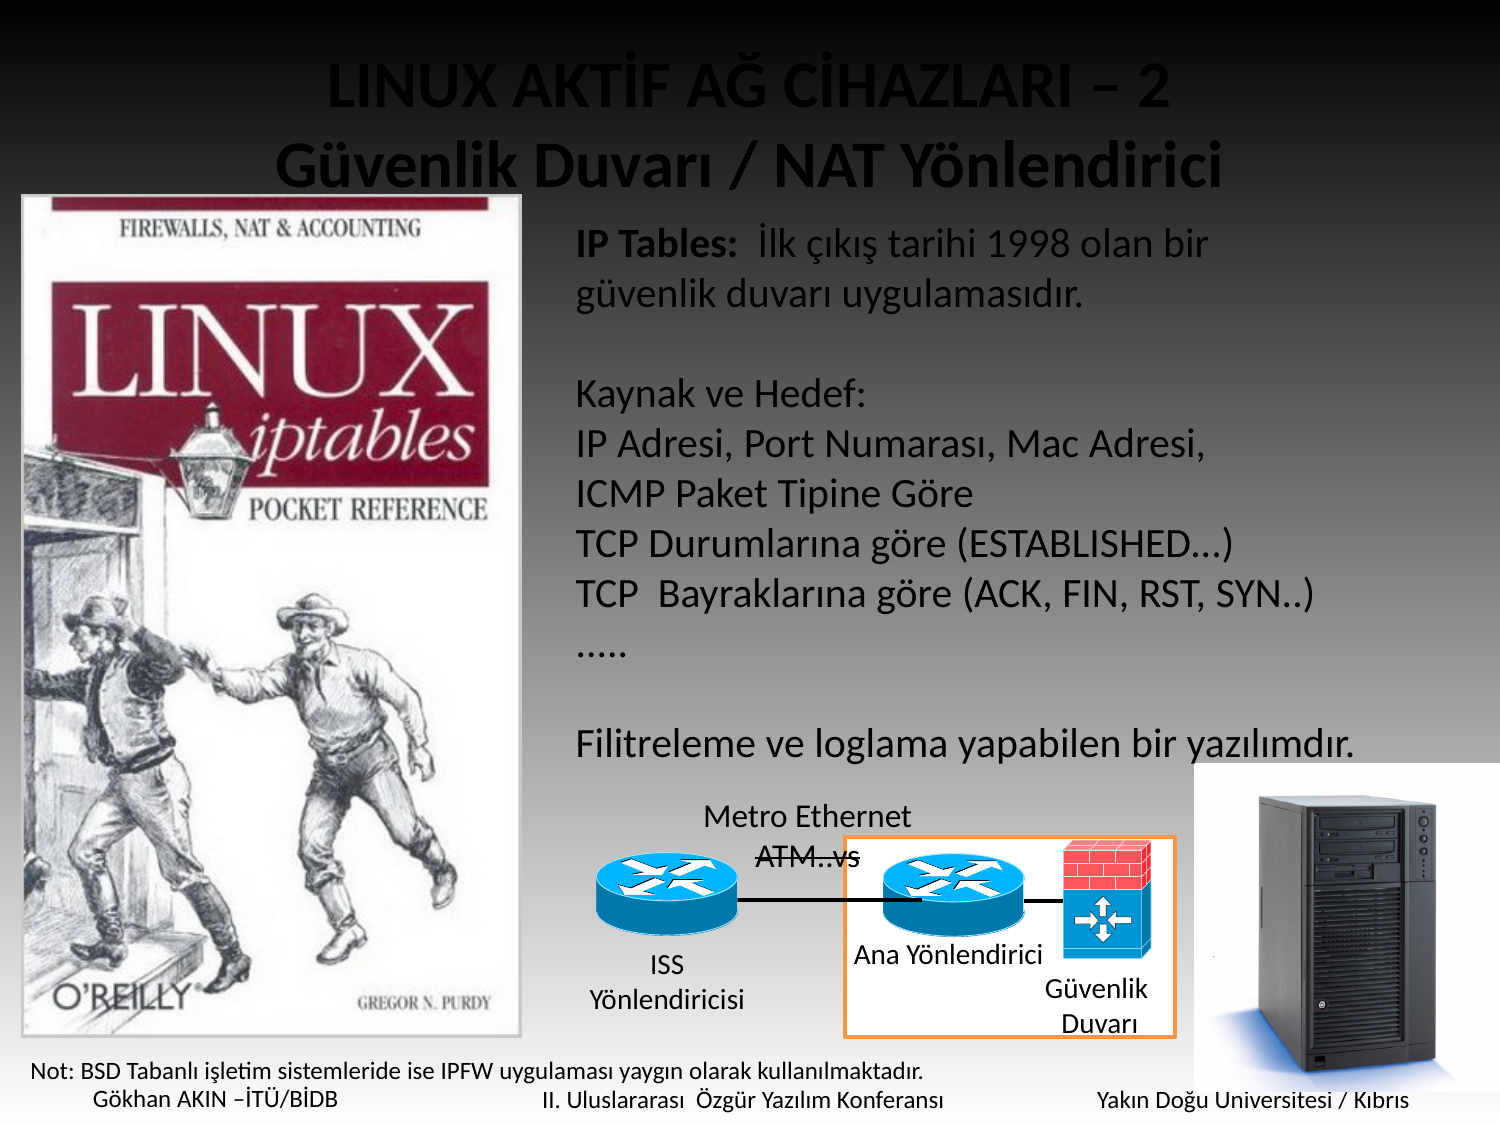

LINUX AKTİF AĞ CİHAZLARI – 2
Güvenlik Duvarı / NAT Yönlendirici
IP Tables: İlk çıkış tarihi 1998 olan bir
güvenlik duvarı uygulamasıdır.
Kaynak ve Hedef:
IP Adresi, Port Numarası, Mac Adresi,
ICMP Paket Tipine Göre
TCP Durumlarına göre (ESTABLISHED...)
TCP Bayraklarına göre (ACK, FIN, RST, SYN..)
.....
Filitreleme ve loglama yapabilen bir yazılımdır.
Metro Ethernet
ATM..vs
Ana Yönlendirici
ISS
Yönlendiricisi
Güvenlik
Duvarı
Not: BSD Tabanlı işletim sistemleride ise IPFW uygulaması yaygın olarak kullanılmaktadır.